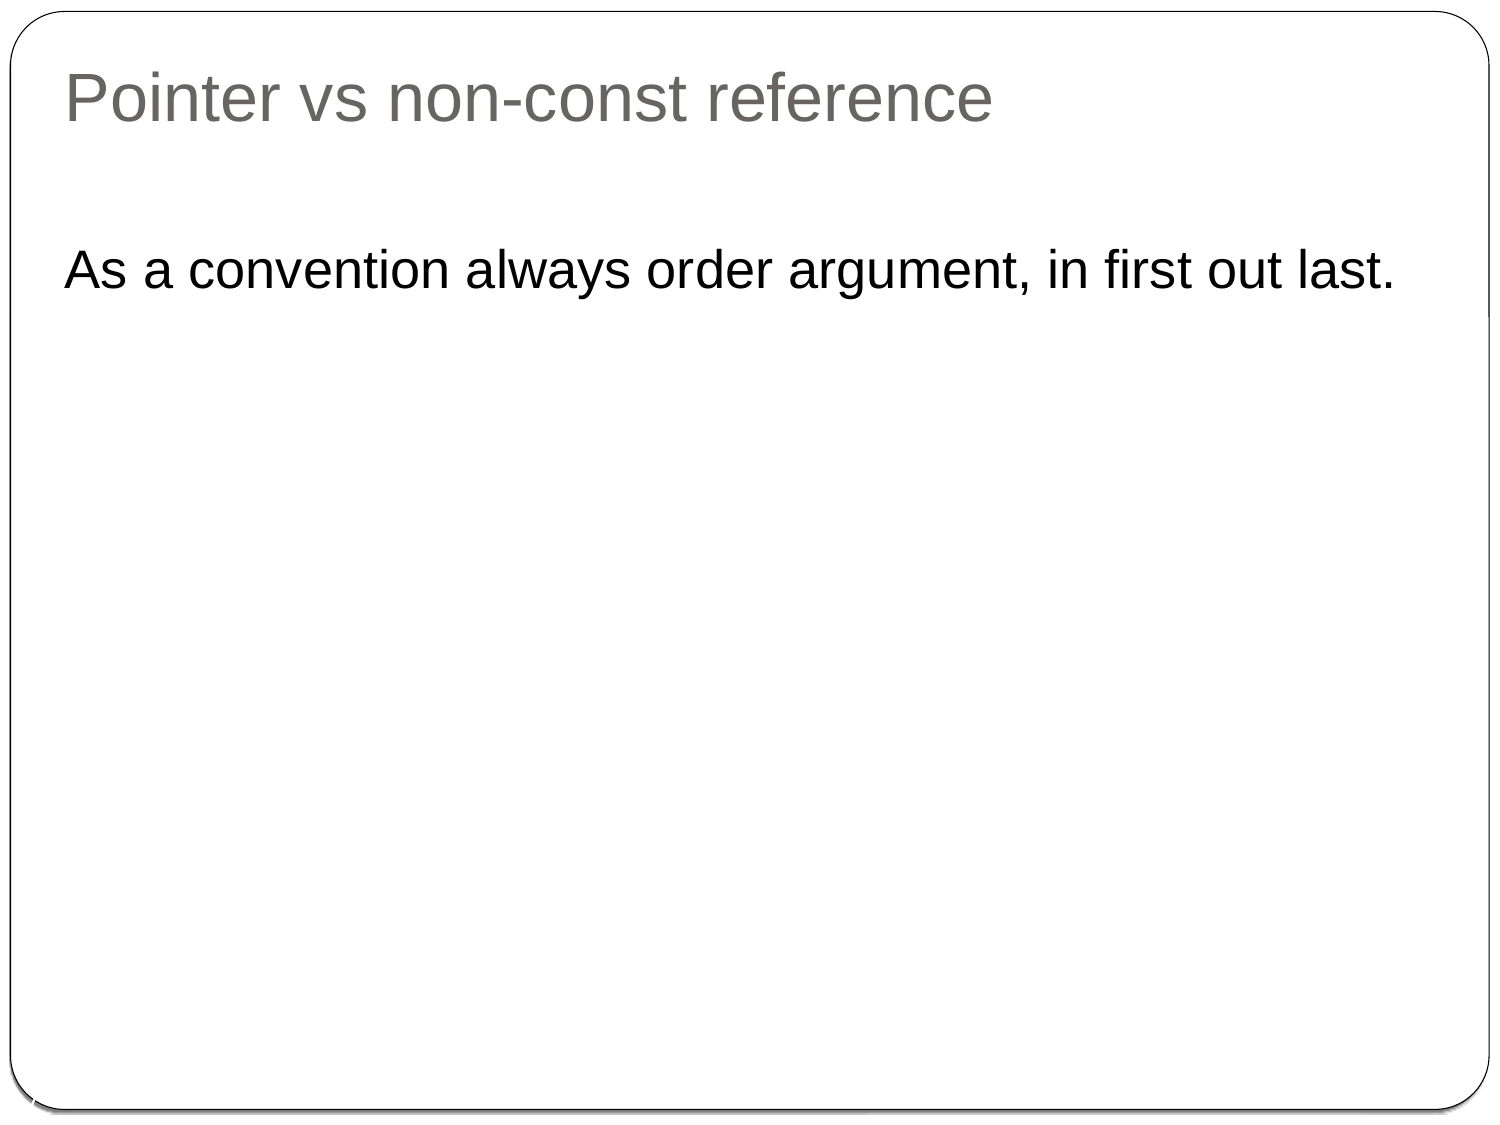

# Pointer vs non-const reference
As a convention always order argument, in first out last.